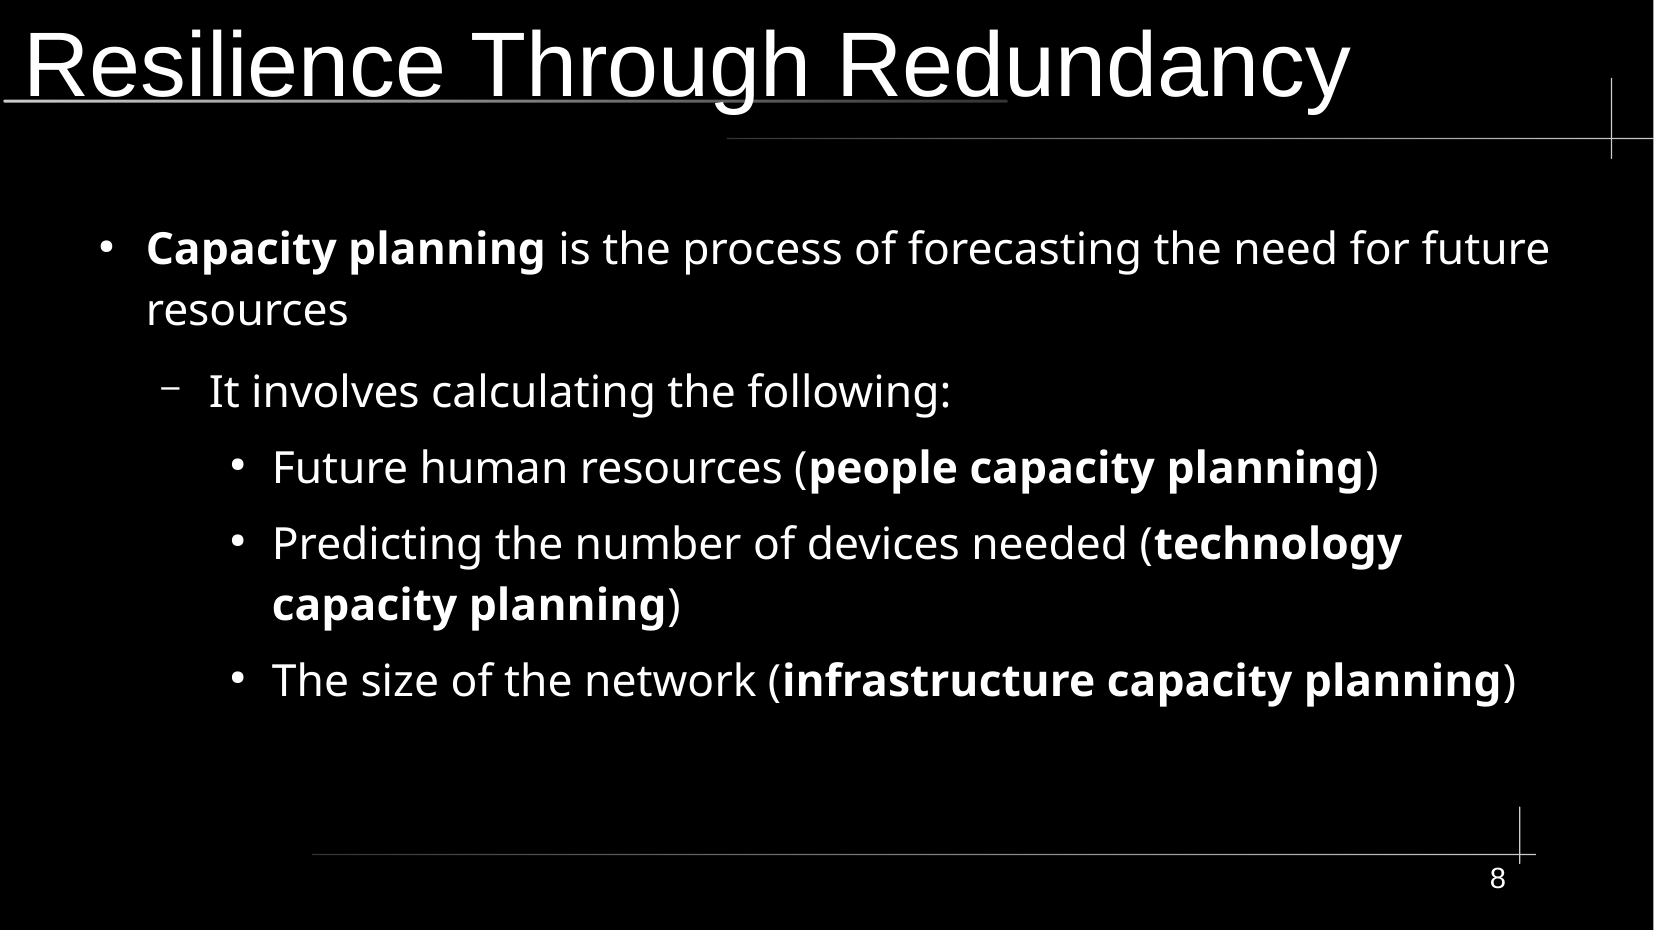

# Resilience Through Redundancy
Capacity planning is the process of forecasting the need for future resources
It involves calculating the following:
Future human resources (people capacity planning)
Predicting the number of devices needed (technology capacity planning)
The size of the network (infrastructure capacity planning)
8